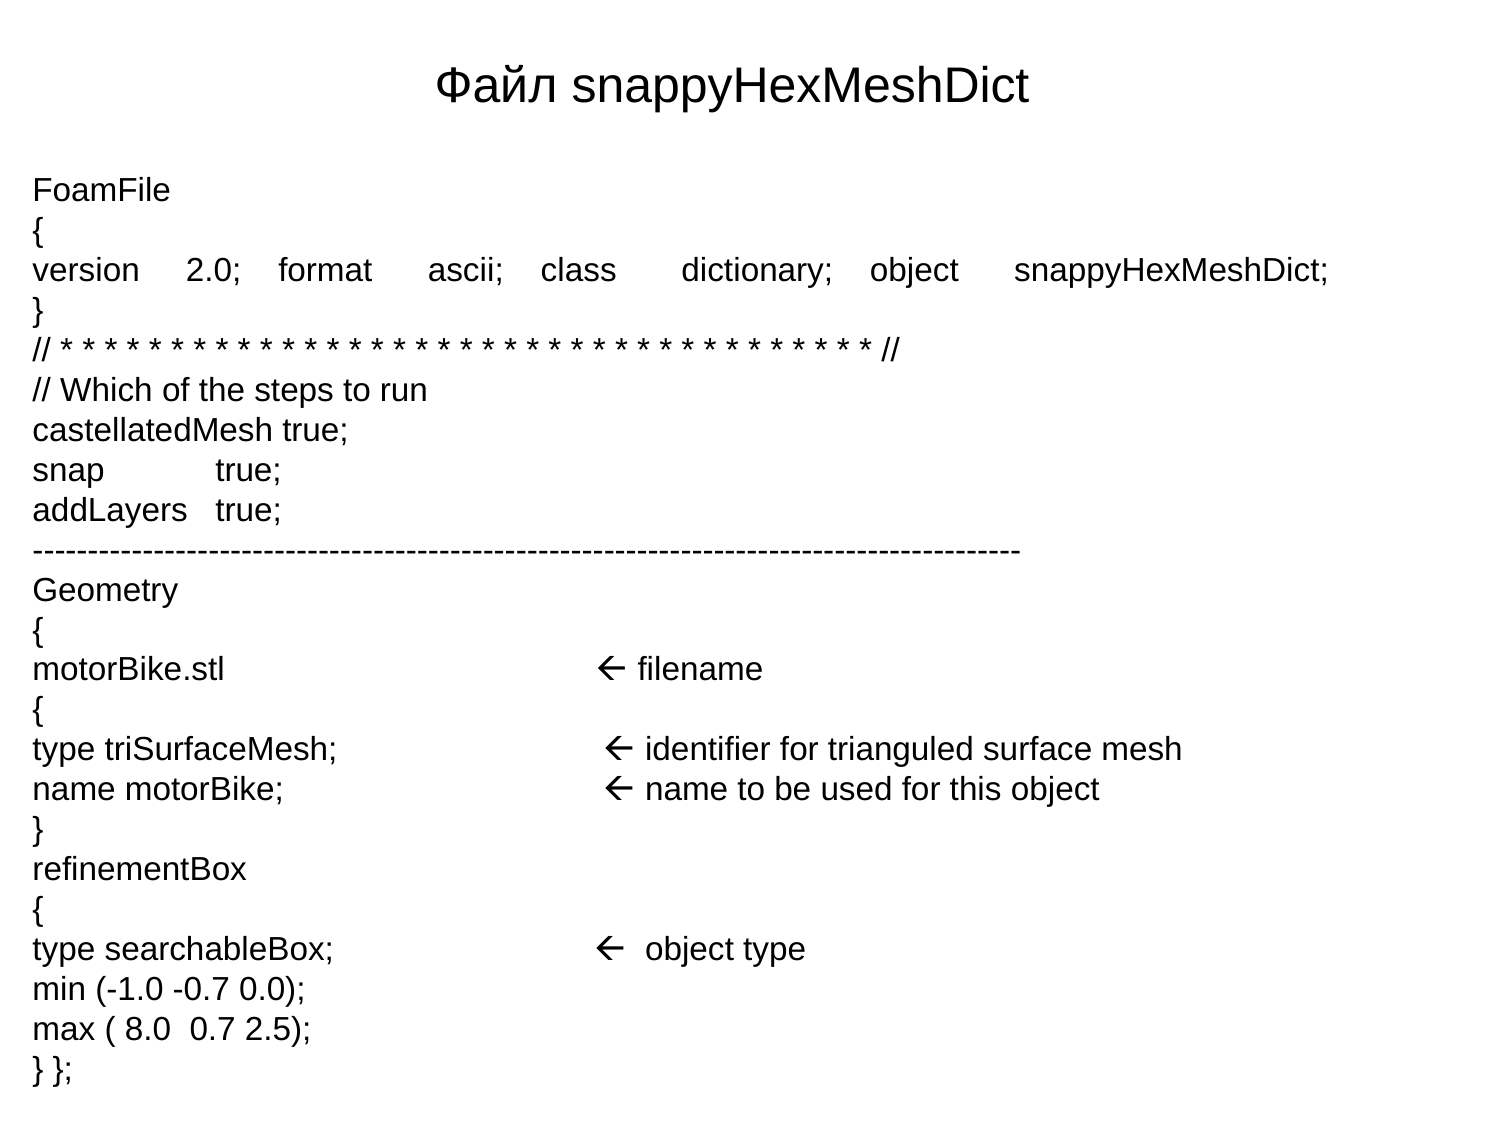

# Файл snappyHexMeshDict
FoamFile
{
version 2.0; format ascii; class dictionary; object snappyHexMeshDict;
}
// * * * * * * * * * * * * * * * * * * * * * * * * * * * * * * * * * * * * * //
// Which of the steps to run
castellatedMesh true;
snap true;
addLayers true;
------------------------------------------------------------------------------------------
Geometry
{
motorBike.stl  filename
{
type triSurfaceMesh; 	  identifier for trianguled surface mesh
name motorBike; 		  name to be used for this object
}
refinementBox
{
type searchableBox;  object type
min (-1.0 -0.7 0.0);
max ( 8.0 0.7 2.5);
} };